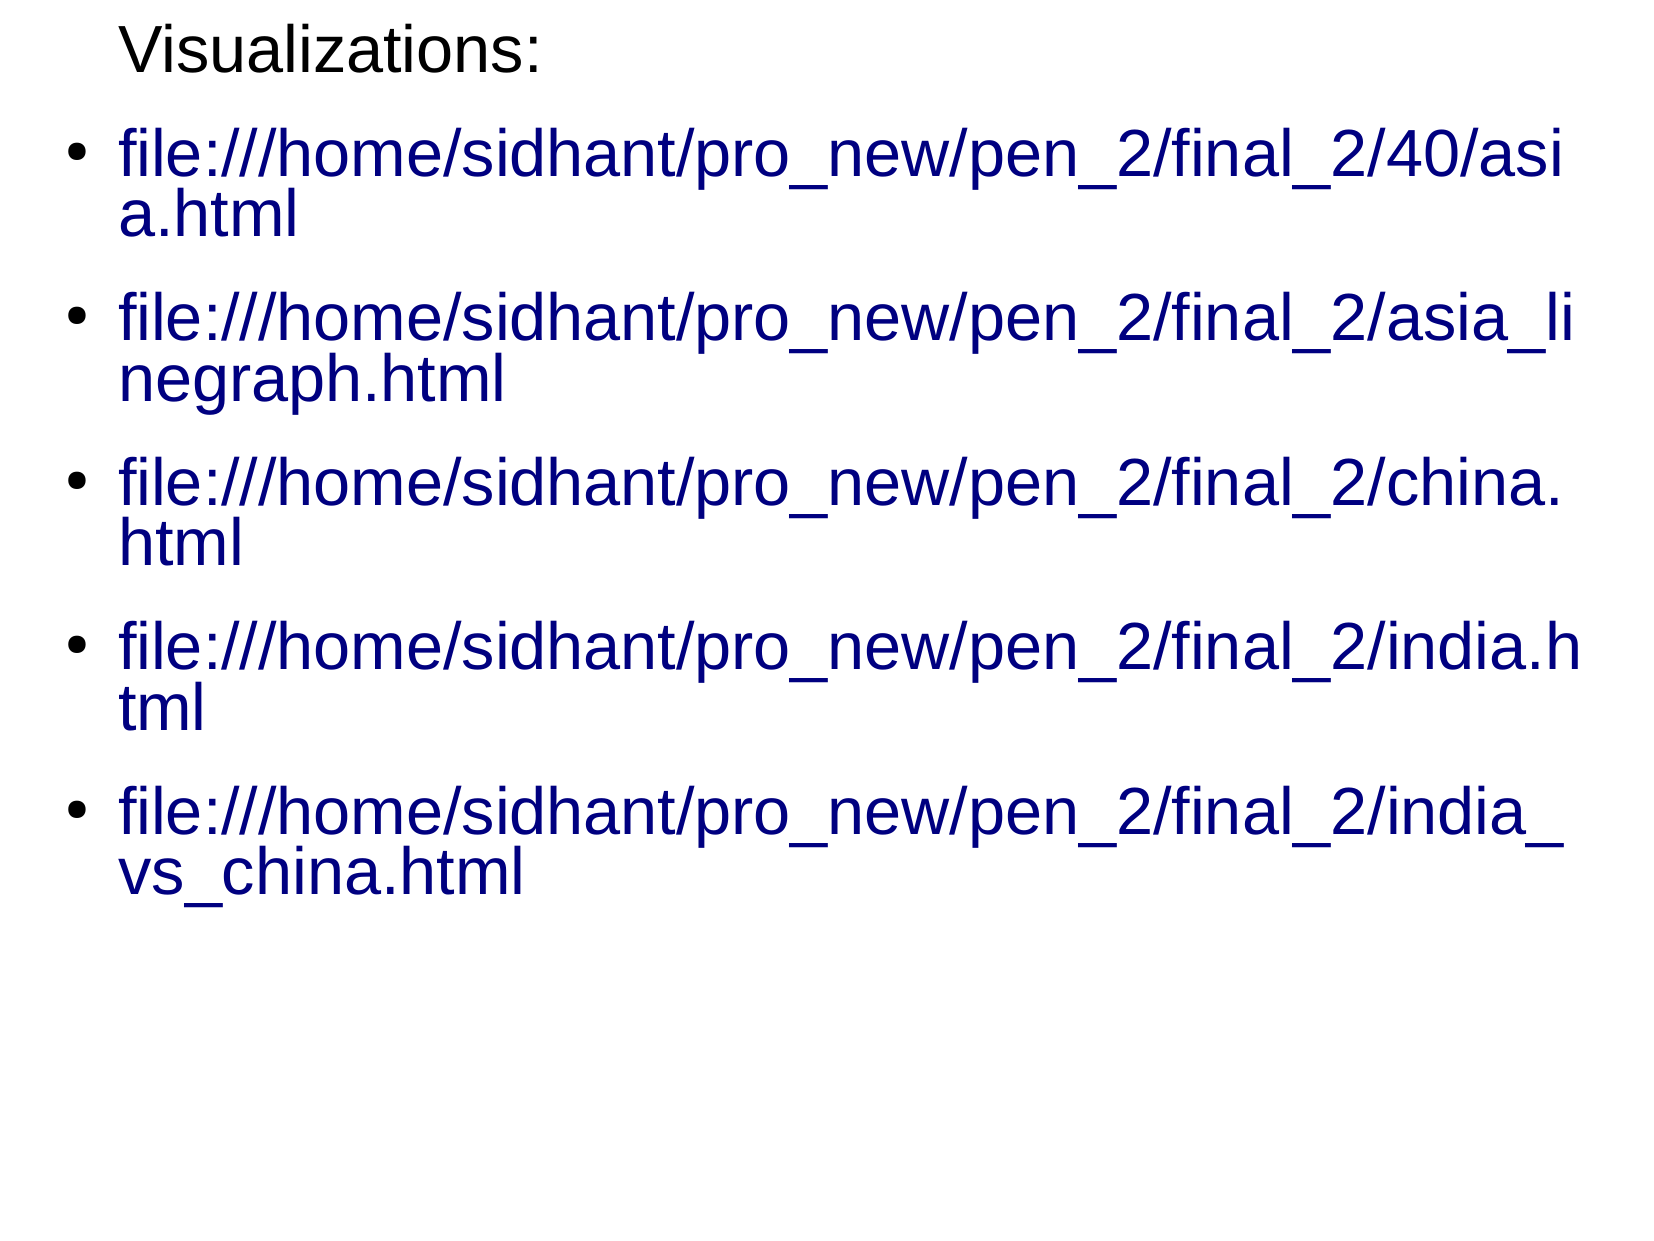

# Visualizations:
file:///home/sidhant/pro_new/pen_2/final_2/40/asia.html
file:///home/sidhant/pro_new/pen_2/final_2/asia_linegraph.html
file:///home/sidhant/pro_new/pen_2/final_2/china.html
file:///home/sidhant/pro_new/pen_2/final_2/india.html
file:///home/sidhant/pro_new/pen_2/final_2/india_vs_china.html